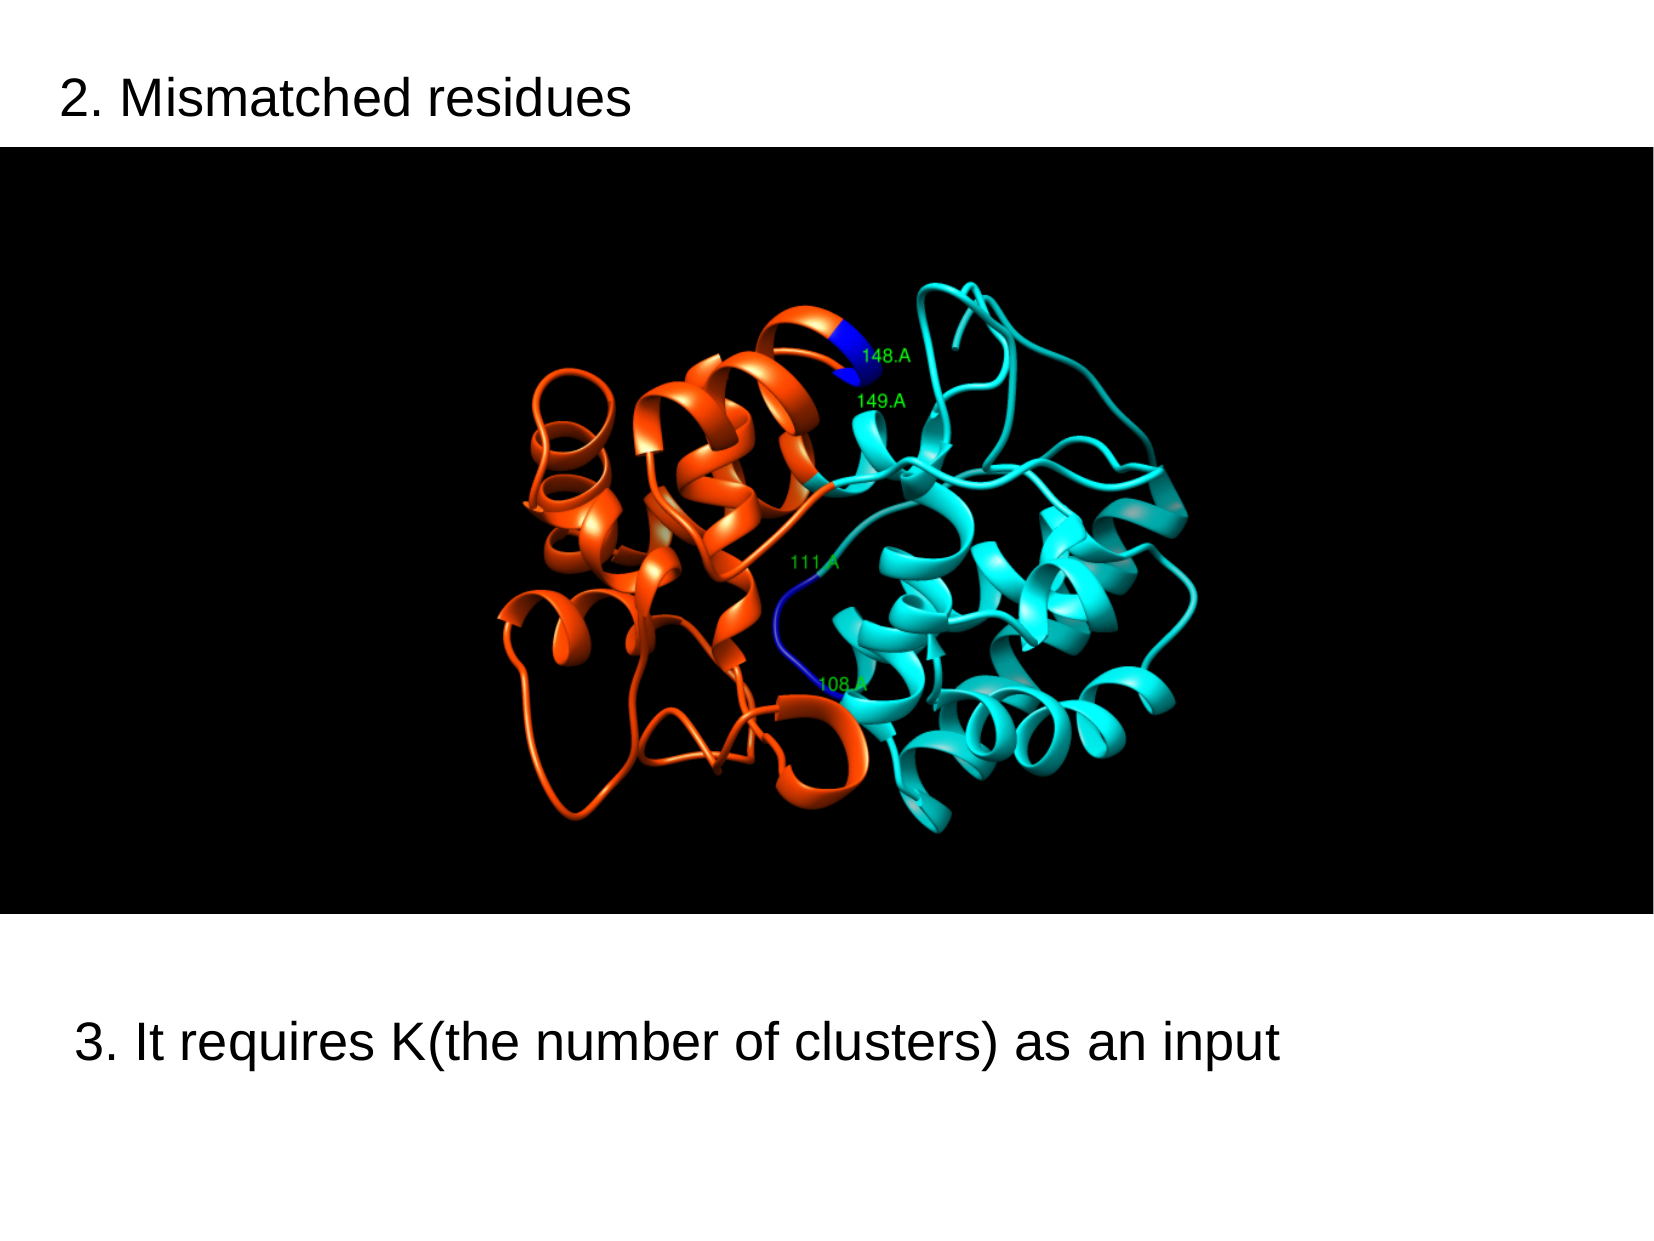

2. Mismatched residues
3. It requires K(the number of clusters) as an input